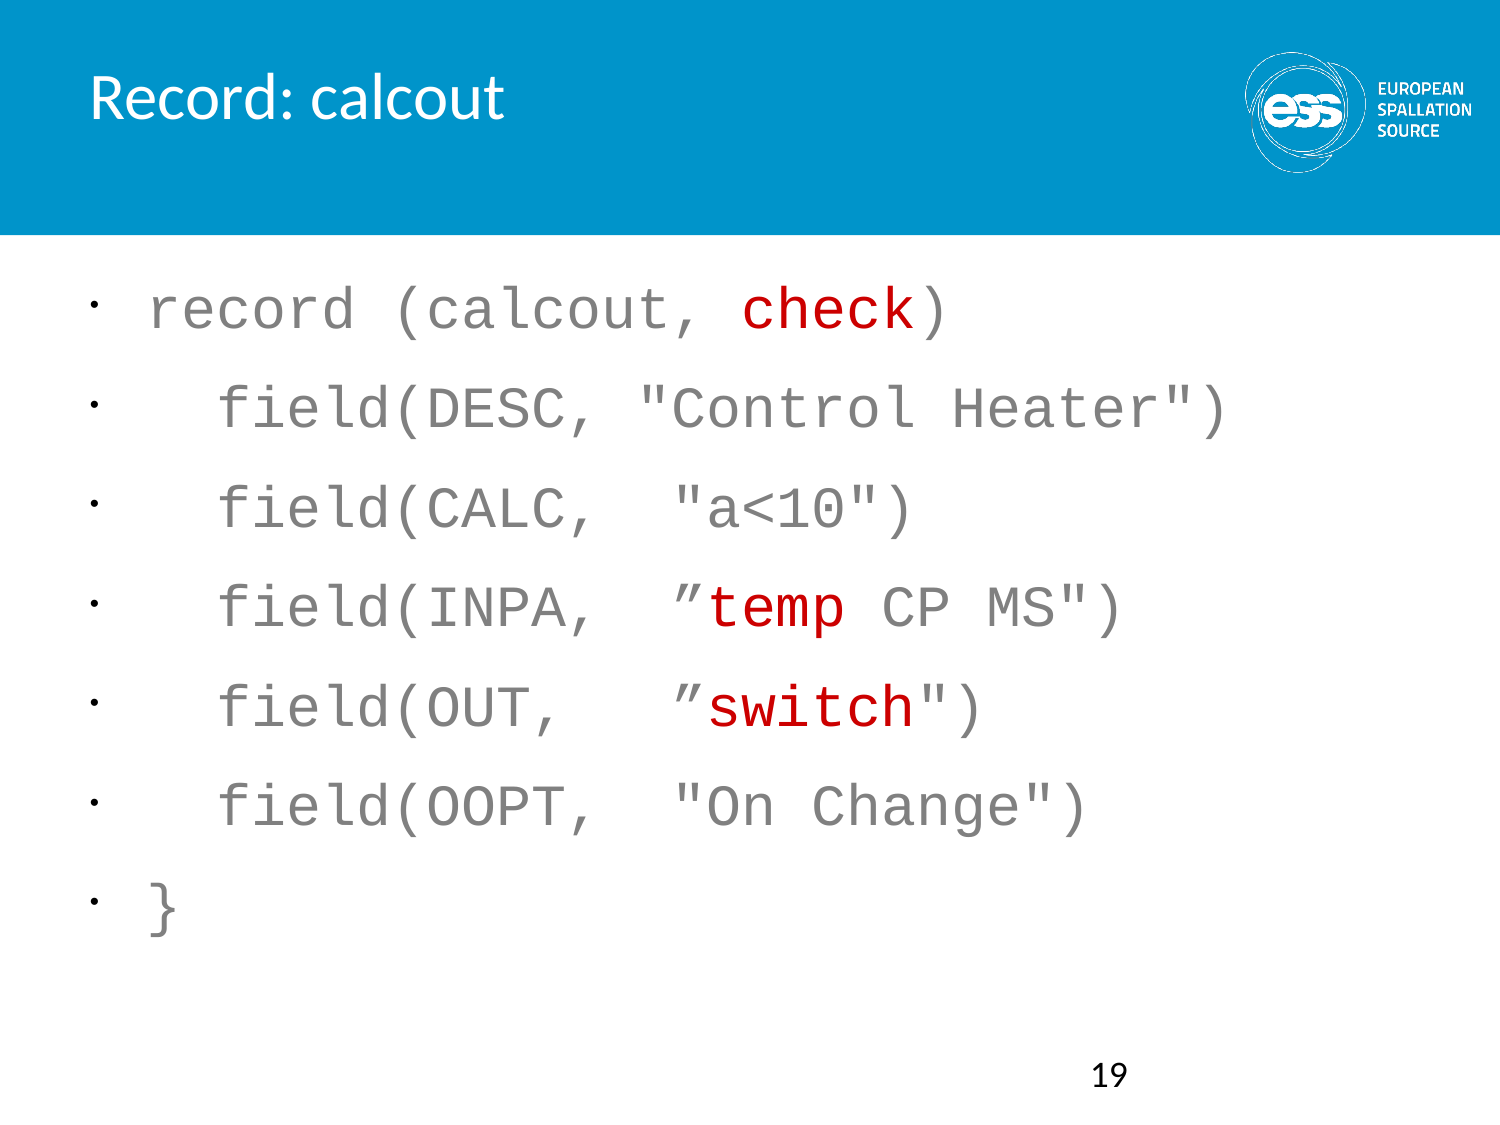

# Record: calcout
record (calcout, check)
 field(DESC, "Control Heater")
 field(CALC, "a<10")
 field(INPA, ”temp CP MS")
 field(OUT, ”switch")
 field(OOPT, "On Change")
}